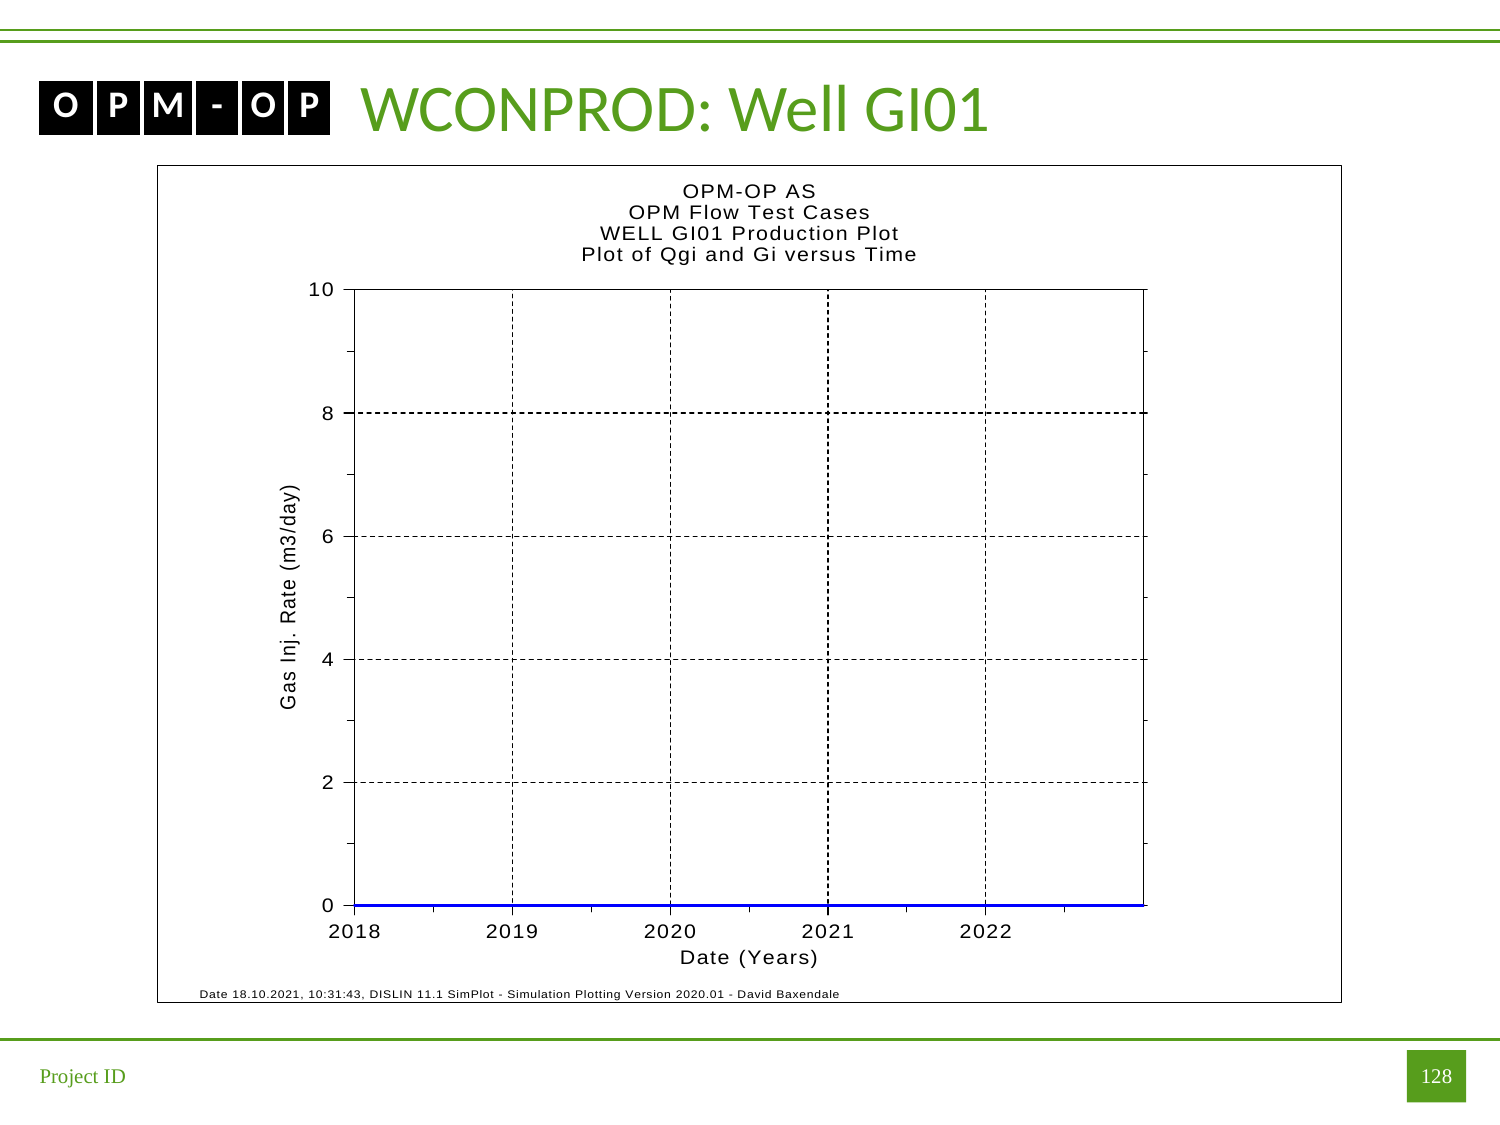

# WCONPROD: well GI01
Project ID
128